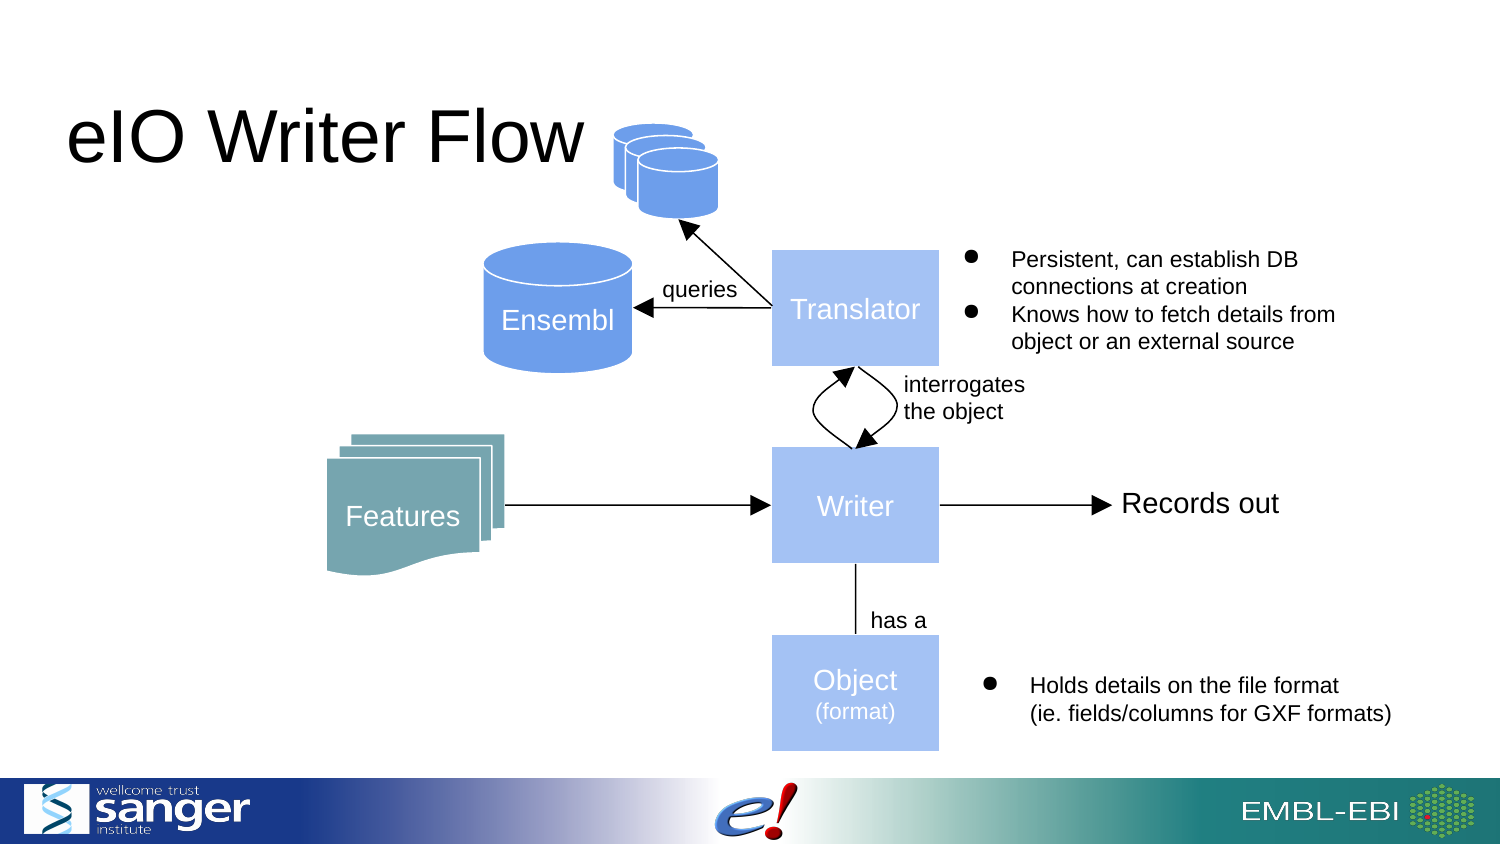

# eIO Writer Flow
Persistent, can establish DB connections at creation
Knows how to fetch details from object or an external source
Ensembl
Translator
queries
interrogates the object
Features
Writer
Records out
has a
Object
(format)
Holds details on the file format
(ie. fields/columns for GXF formats)